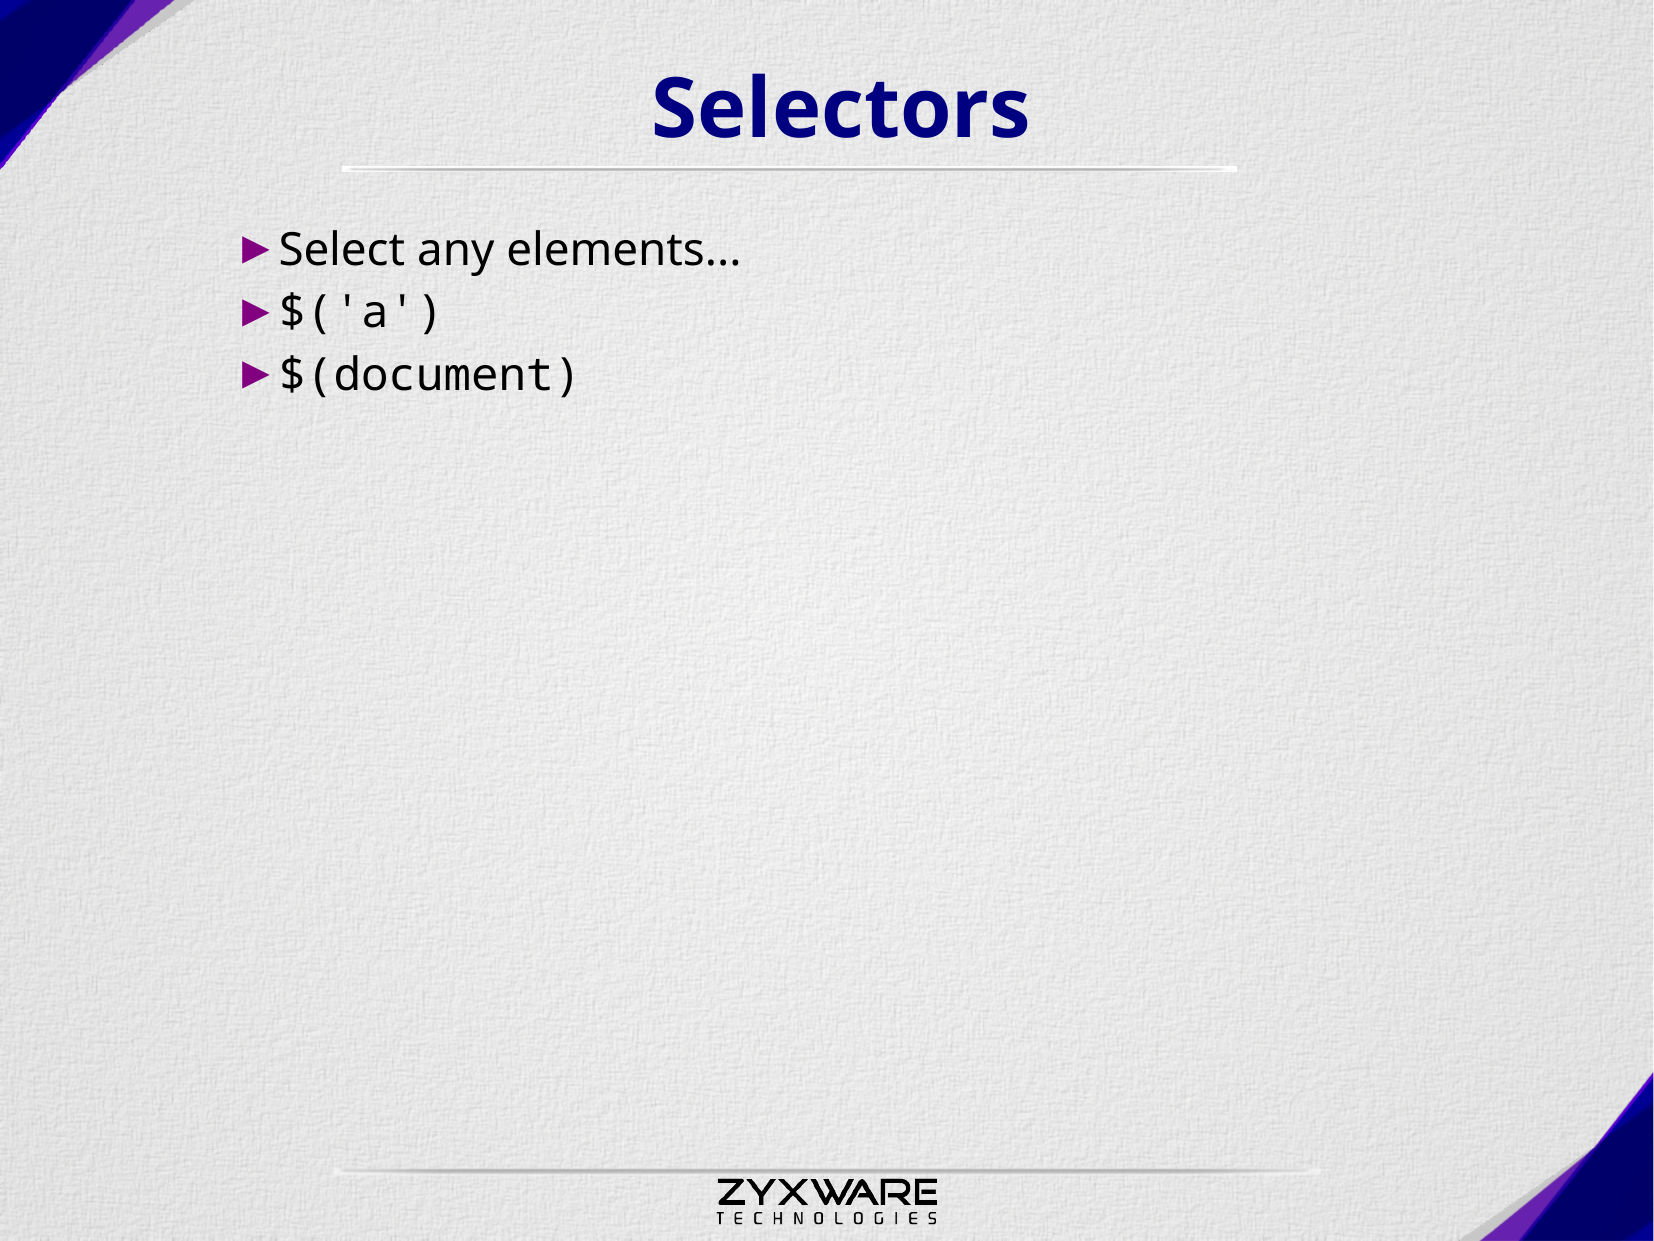

# Selectors
Select any elements...
$('a')
$(document)